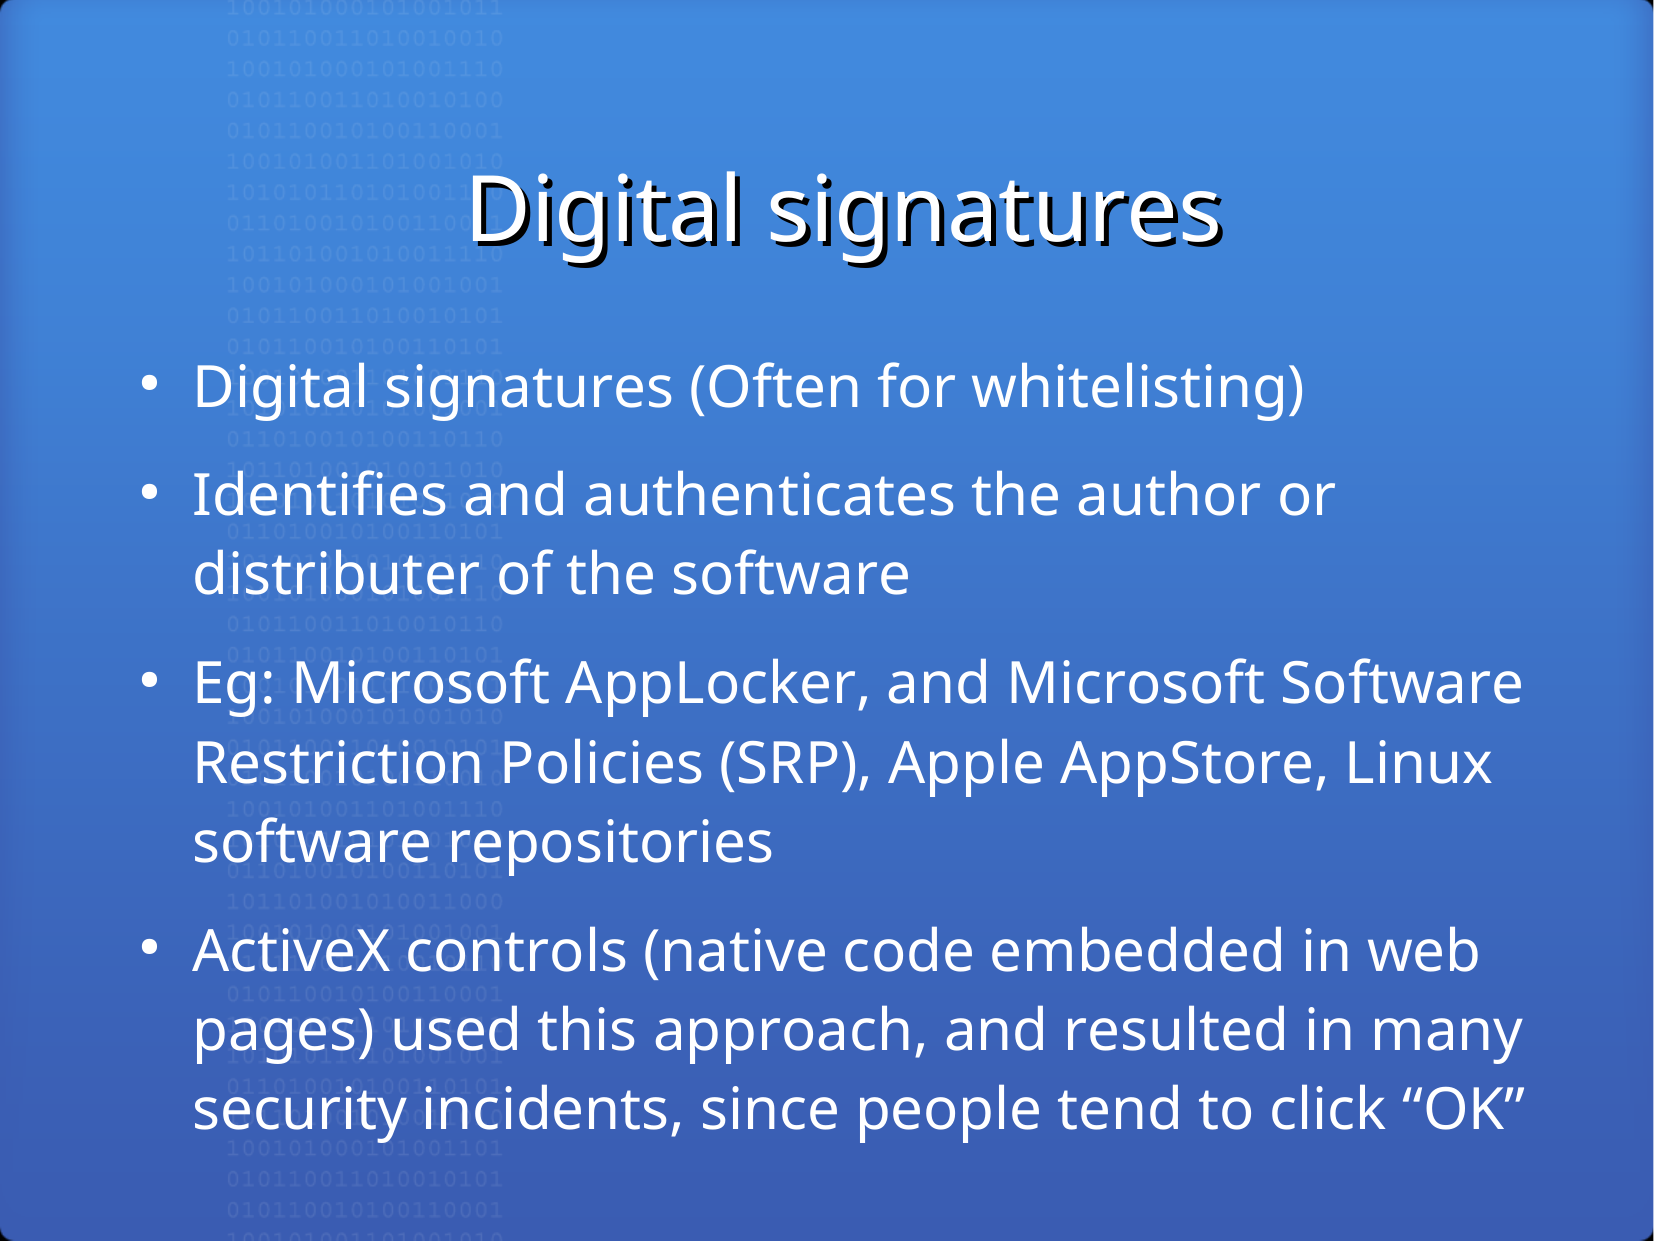

# Digital signatures
Digital signatures (Often for whitelisting)
Identifies and authenticates the author or distributer of the software
Eg: Microsoft AppLocker, and Microsoft Software Restriction Policies (SRP), Apple AppStore, Linux software repositories
ActiveX controls (native code embedded in web pages) used this approach, and resulted in many security incidents, since people tend to click “OK”